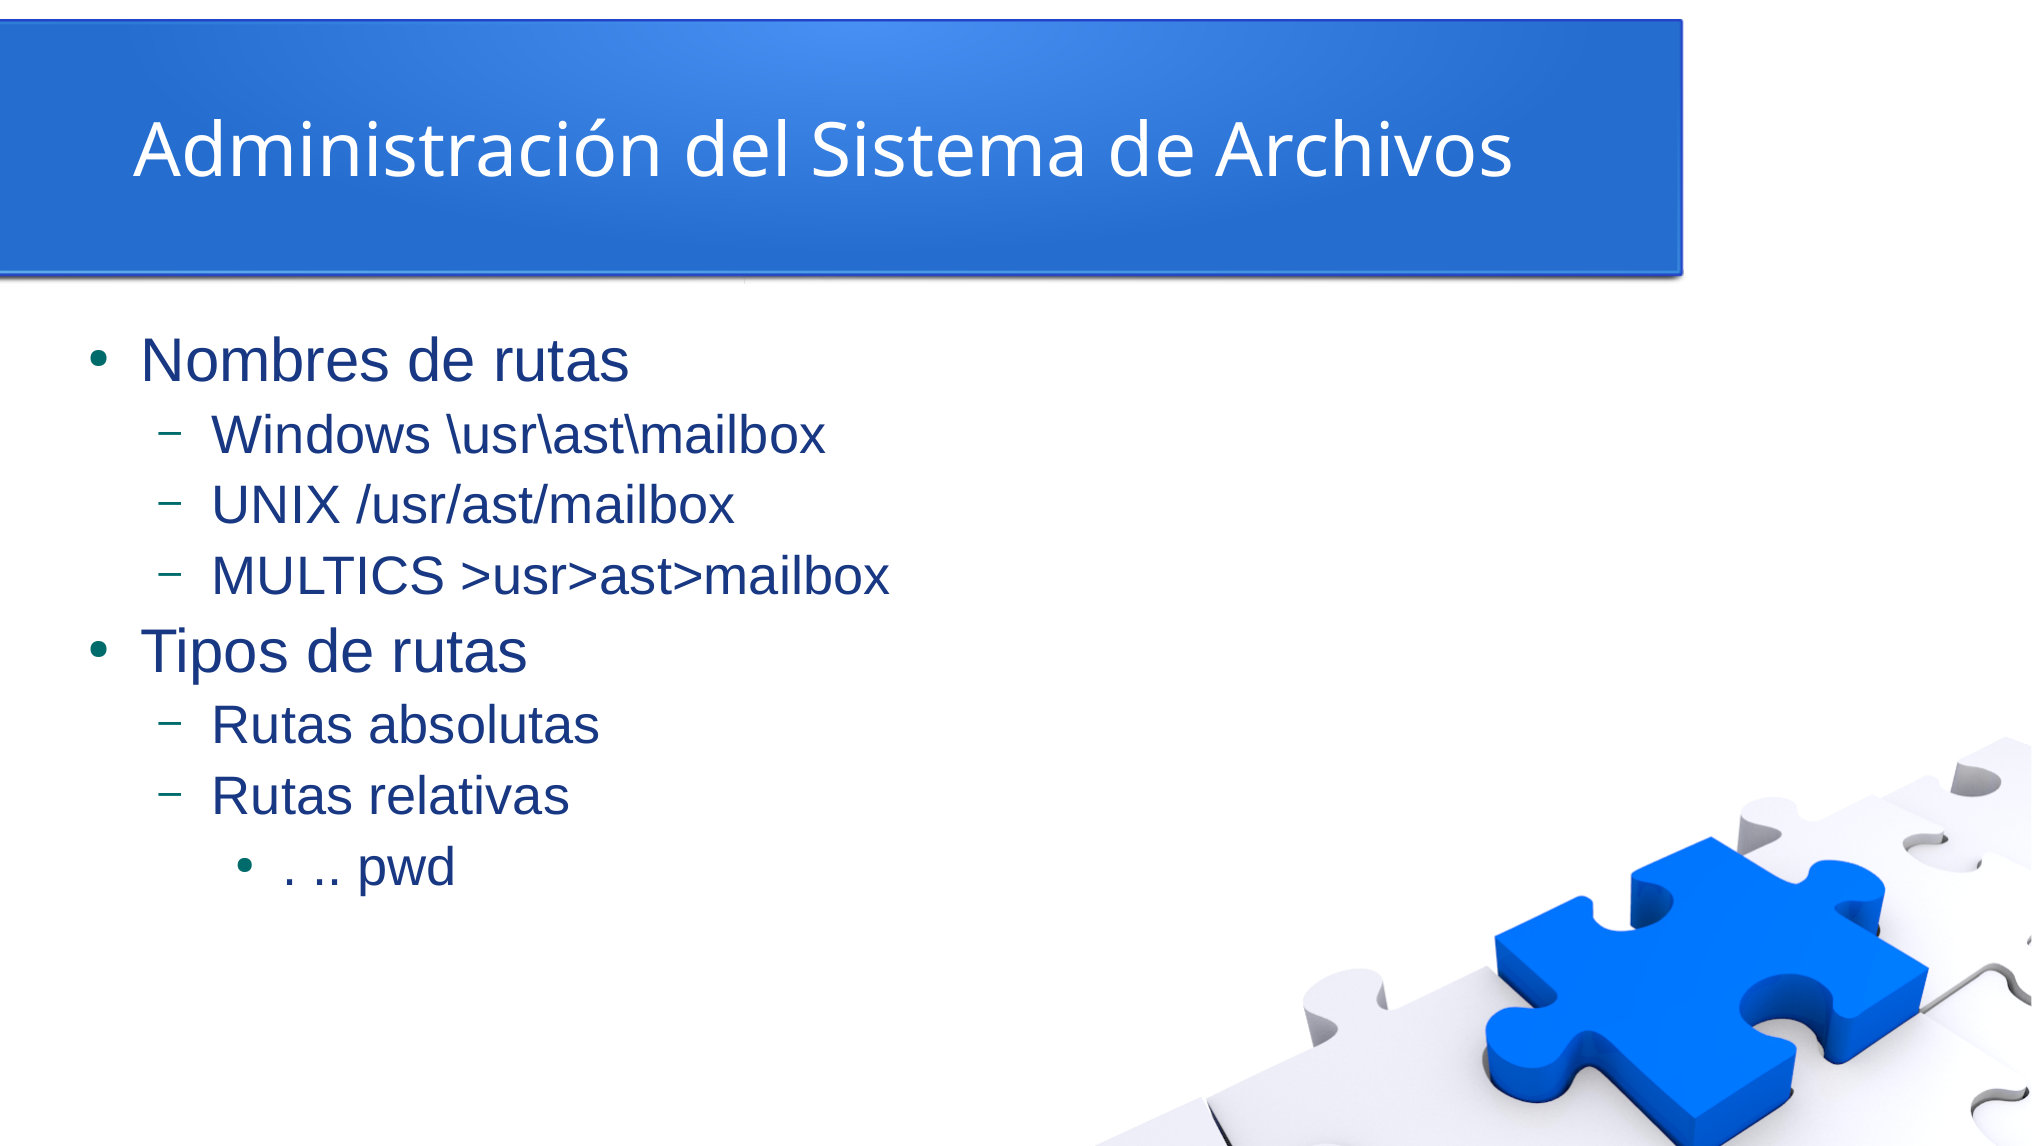

# Administración del Sistema de Archivos
Nombres de rutas
Windows \usr\ast\mailbox
UNIX /usr/ast/mailbox
MULTICS >usr>ast>mailbox
Tipos de rutas
Rutas absolutas
Rutas relativas
. .. pwd